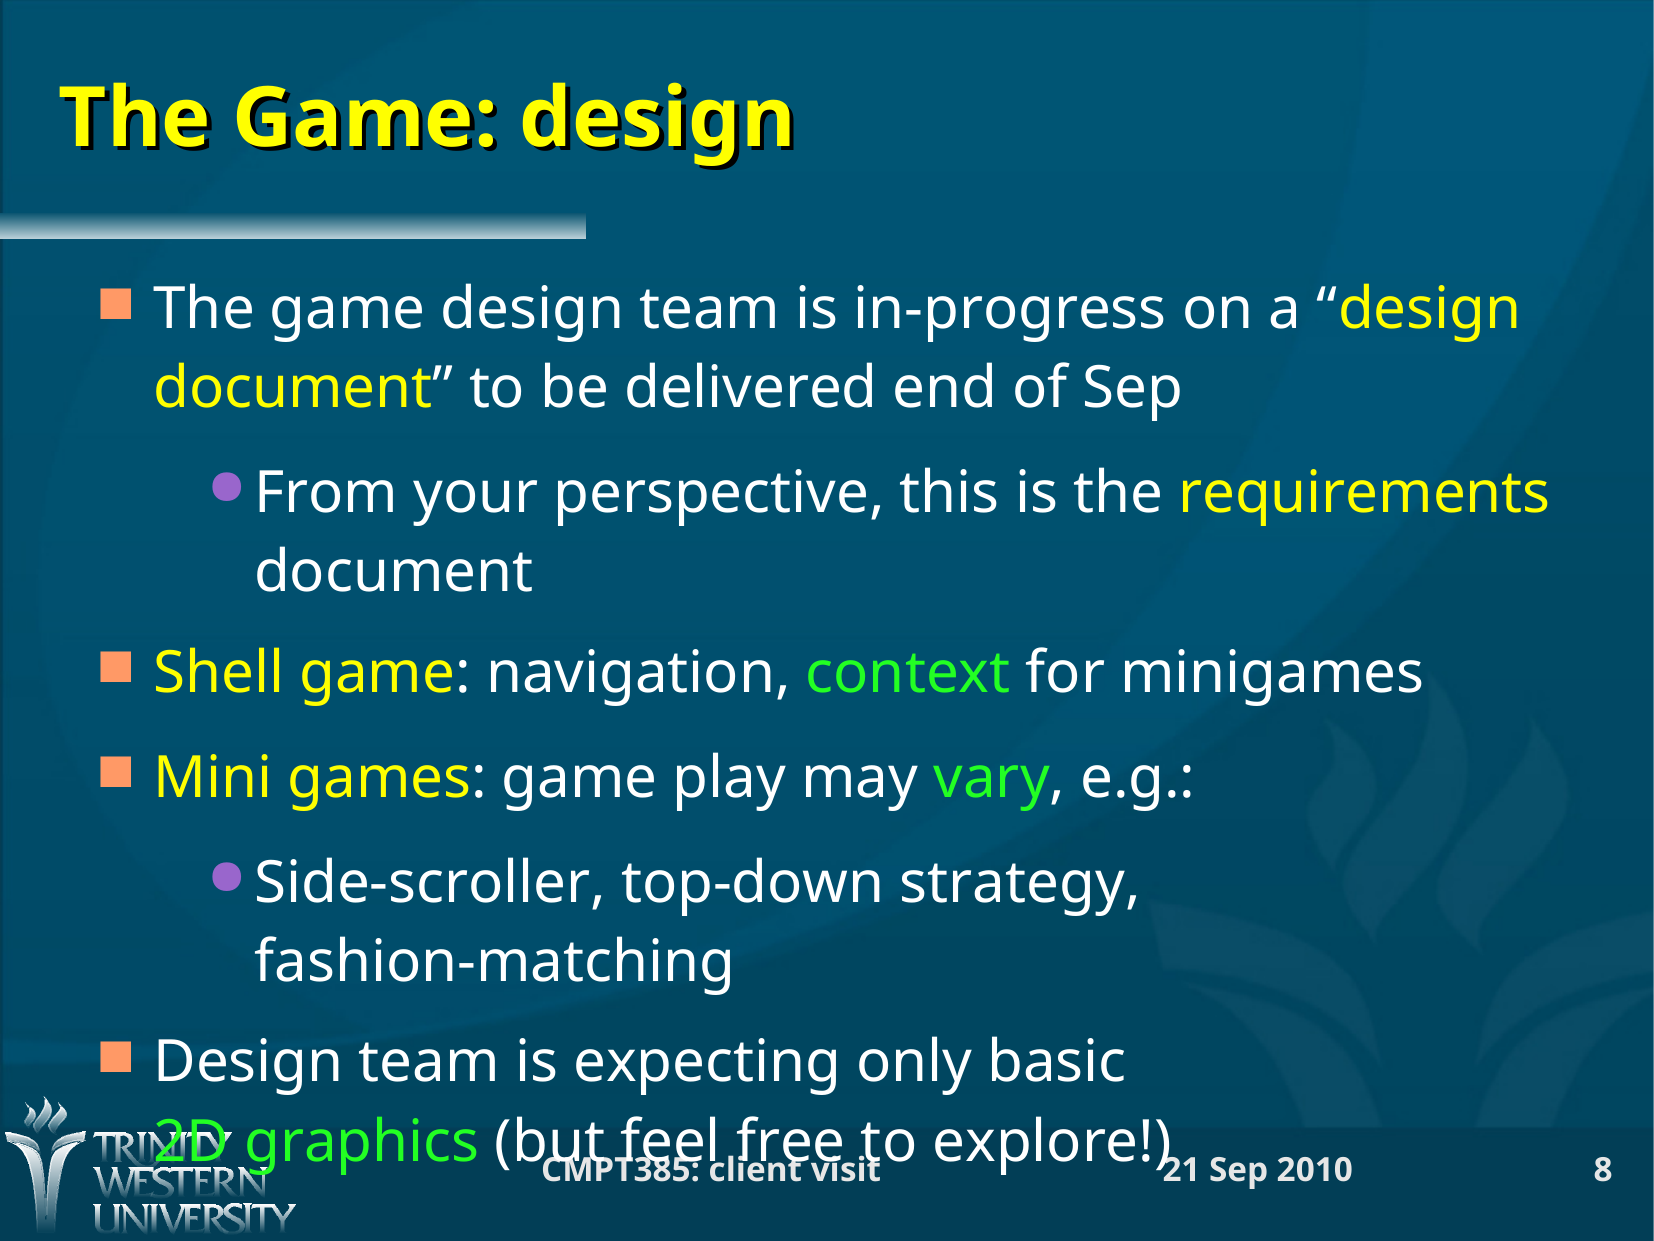

# The Game: design
The game design team is in-progress on a “design document” to be delivered end of Sep
From your perspective, this is the requirements document
Shell game: navigation, context for minigames
Mini games: game play may vary, e.g.:
Side-scroller, top-down strategy,
fashion-matching
Design team is expecting only basic
2D graphics (but feel free to explore!)
CMPT385: client visit
21 Sep 2010
8